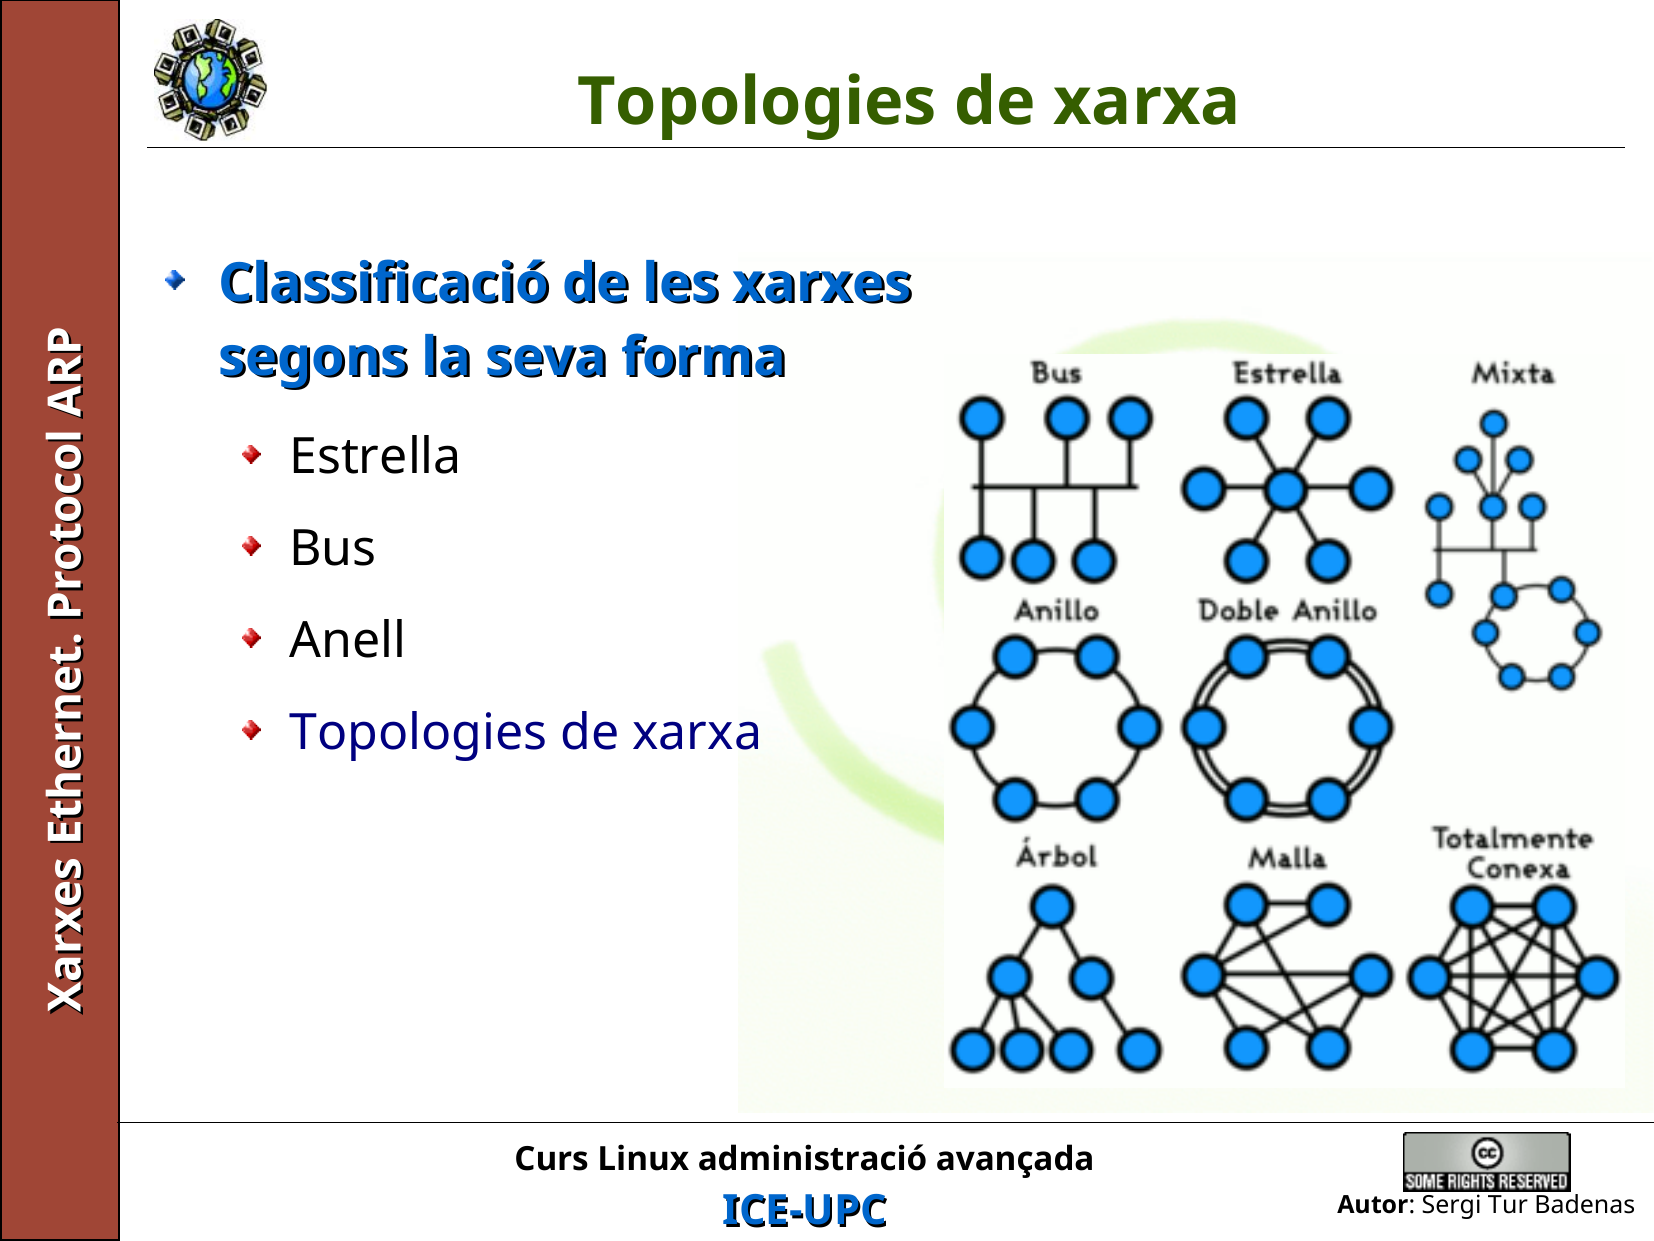

# Topologies de xarxa
Classificació de les xarxes segons la seva forma
Estrella
Bus
Anell
Topologies de xarxa